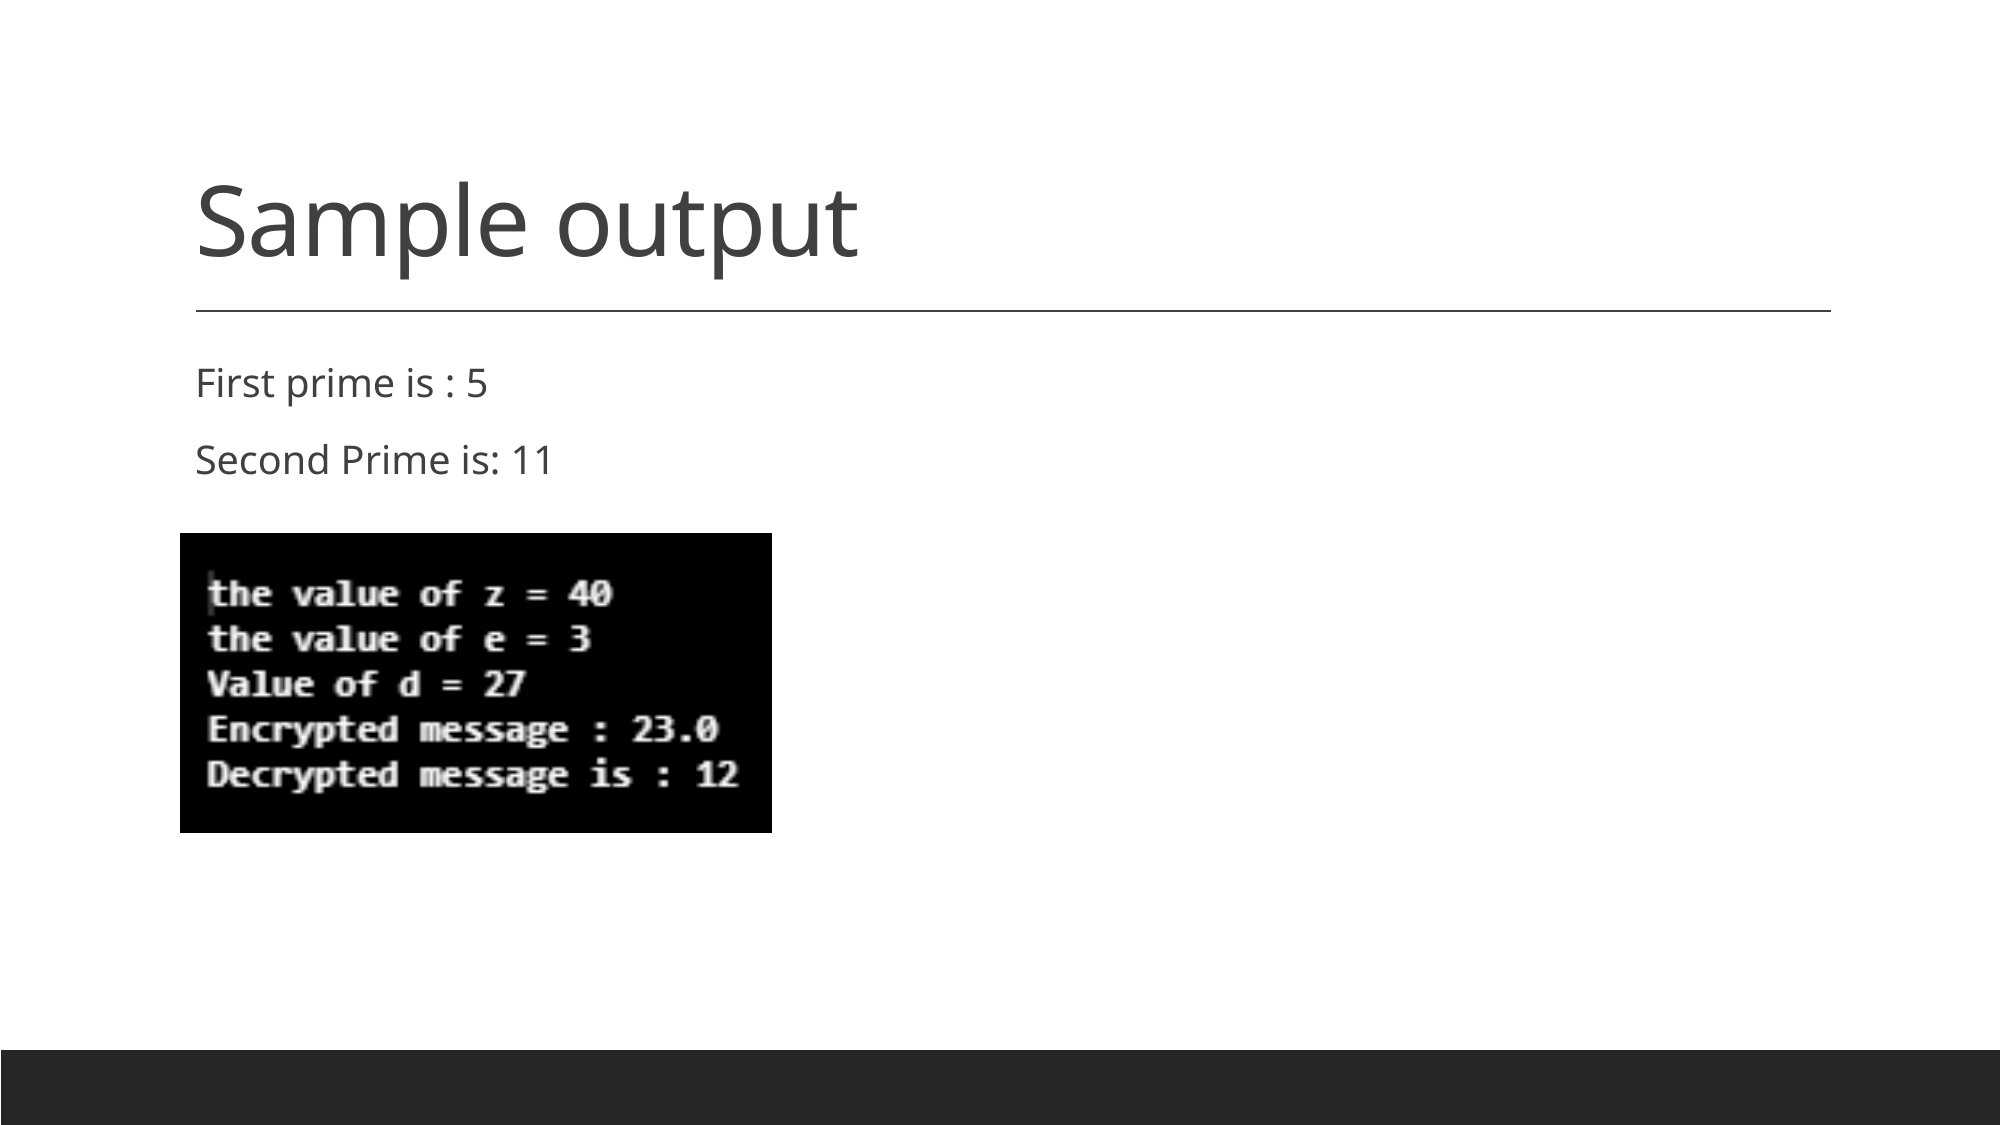

# Sample output
First prime is : 5
Second Prime is: 11